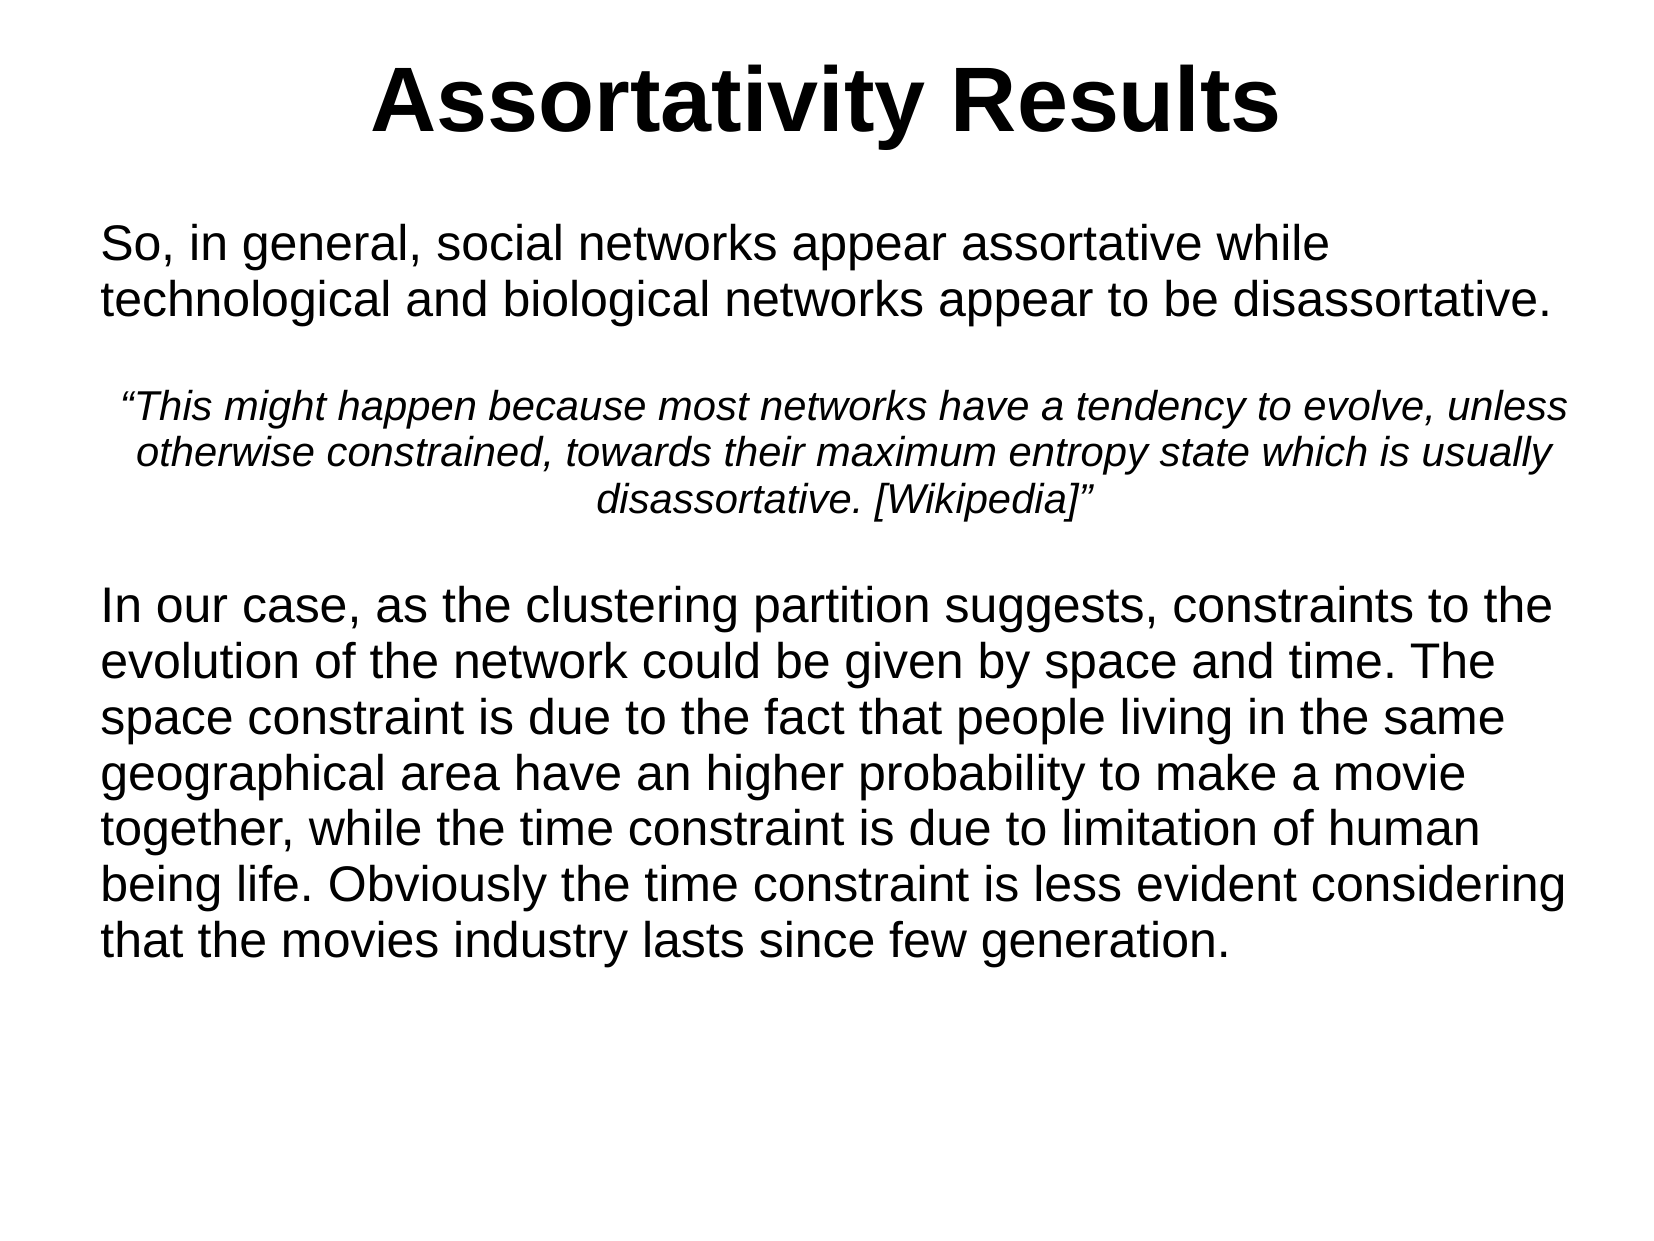

# Assortativity Results
So, in general, social networks appear assortative while technological and biological networks appear to be disassortative.
“This might happen because most networks have a tendency to evolve, unless otherwise constrained, towards their maximum entropy state which is usually disassortative. [Wikipedia]”
In our case, as the clustering partition suggests, constraints to the evolution of the network could be given by space and time. The space constraint is due to the fact that people living in the same geographical area have an higher probability to make a movie together, while the time constraint is due to limitation of human being life. Obviously the time constraint is less evident considering that the movies industry lasts since few generation.